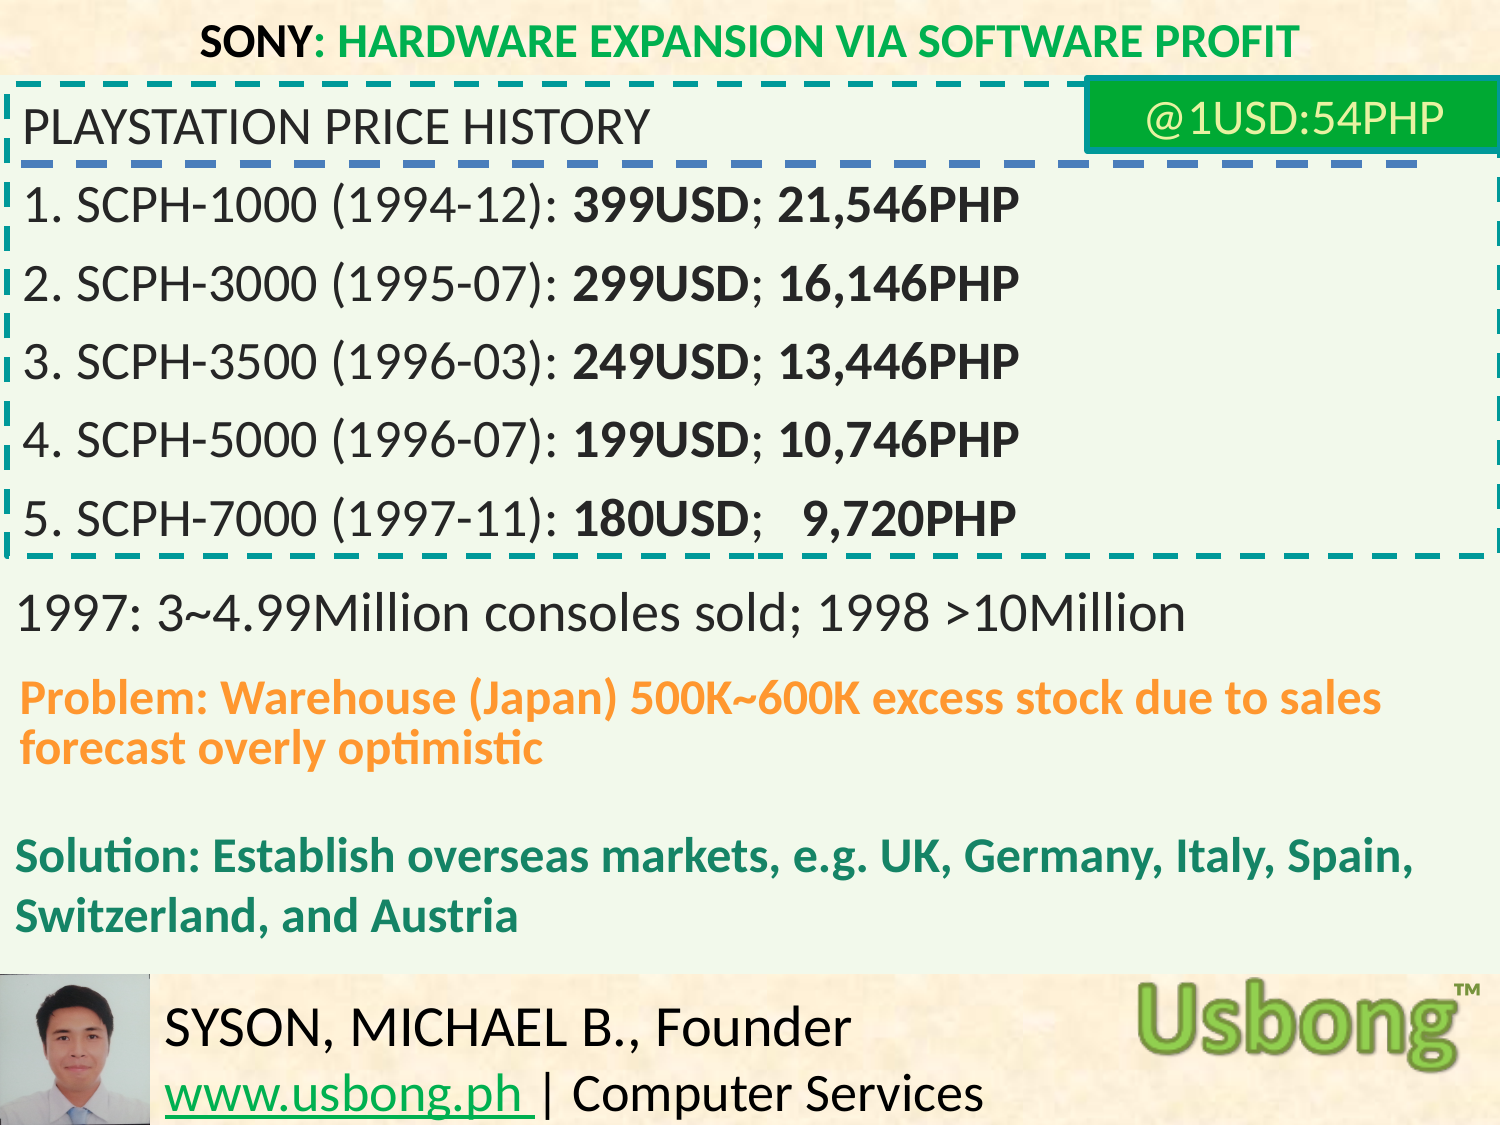

SONY: HARDWARE EXPANSION VIA SOFTWARE PROFIT
@1USD:54PHP
# PLAYSTATION PRICE HISTORY
1. SCPH-1000 (1994-12): 399USD; 21,546PHP
2. SCPH-3000 (1995-07): 299USD; 16,146PHP
3. SCPH-3500 (1996-03): 249USD; 13,446PHP
4. SCPH-5000 (1996-07): 199USD; 10,746PHP
5. SCPH-7000 (1997-11): 180USD; 9,720PHP
1997: 3~4.99Million consoles sold; 1998 >10Million
Solution: Establish overseas markets, e.g. UK, Germany, Italy, Spain, Switzerland, and Austria
Problem: Warehouse (Japan) 500K~600K excess stock due to sales forecast overly optimistic
™
SYSON, MICHAEL B., Founder
www.usbong.ph | Computer Services